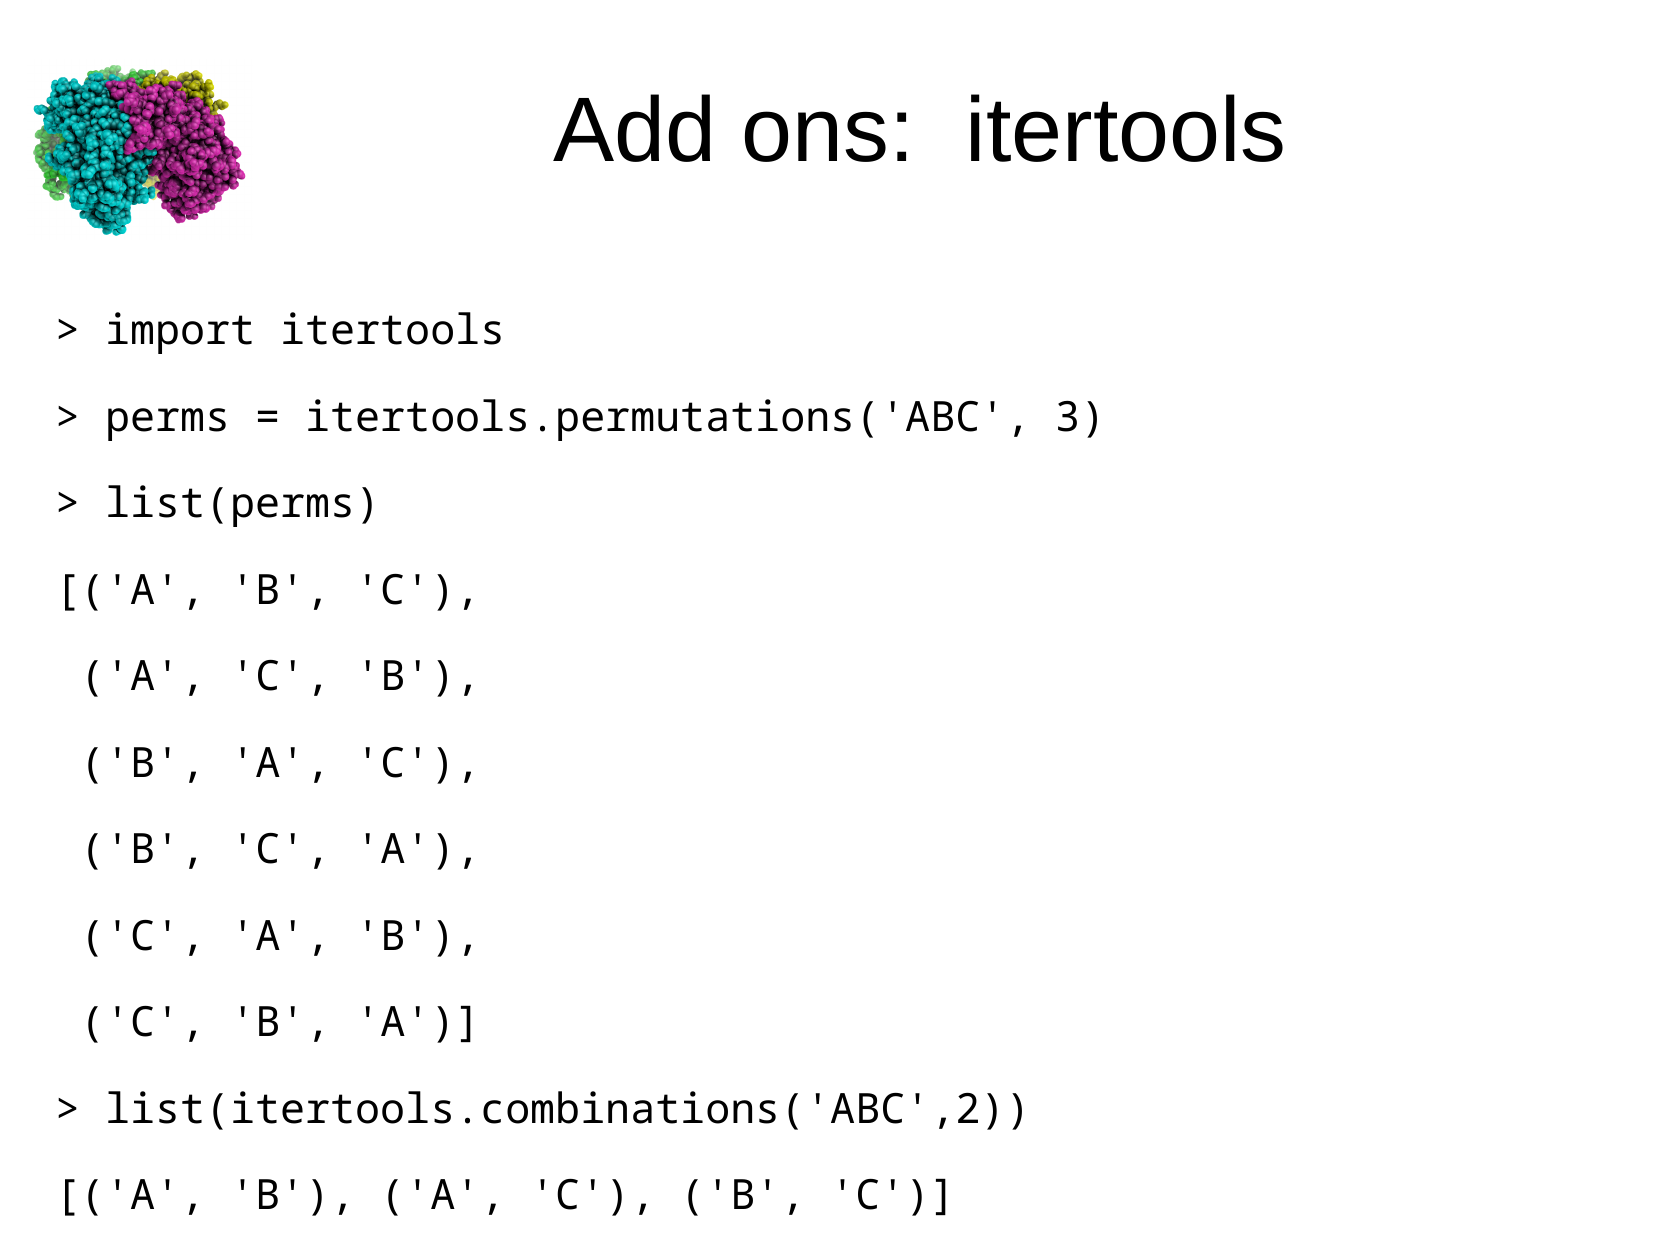

# Add ons: itertools
> import itertools
> perms = itertools.permutations('ABC', 3)
> list(perms)
[('A', 'B', 'C'),
 ('A', 'C', 'B'),
 ('B', 'A', 'C'),
 ('B', 'C', 'A'),
 ('C', 'A', 'B'),
 ('C', 'B', 'A')]
> list(itertools.combinations('ABC',2))
[('A', 'B'), ('A', 'C'), ('B', 'C')]